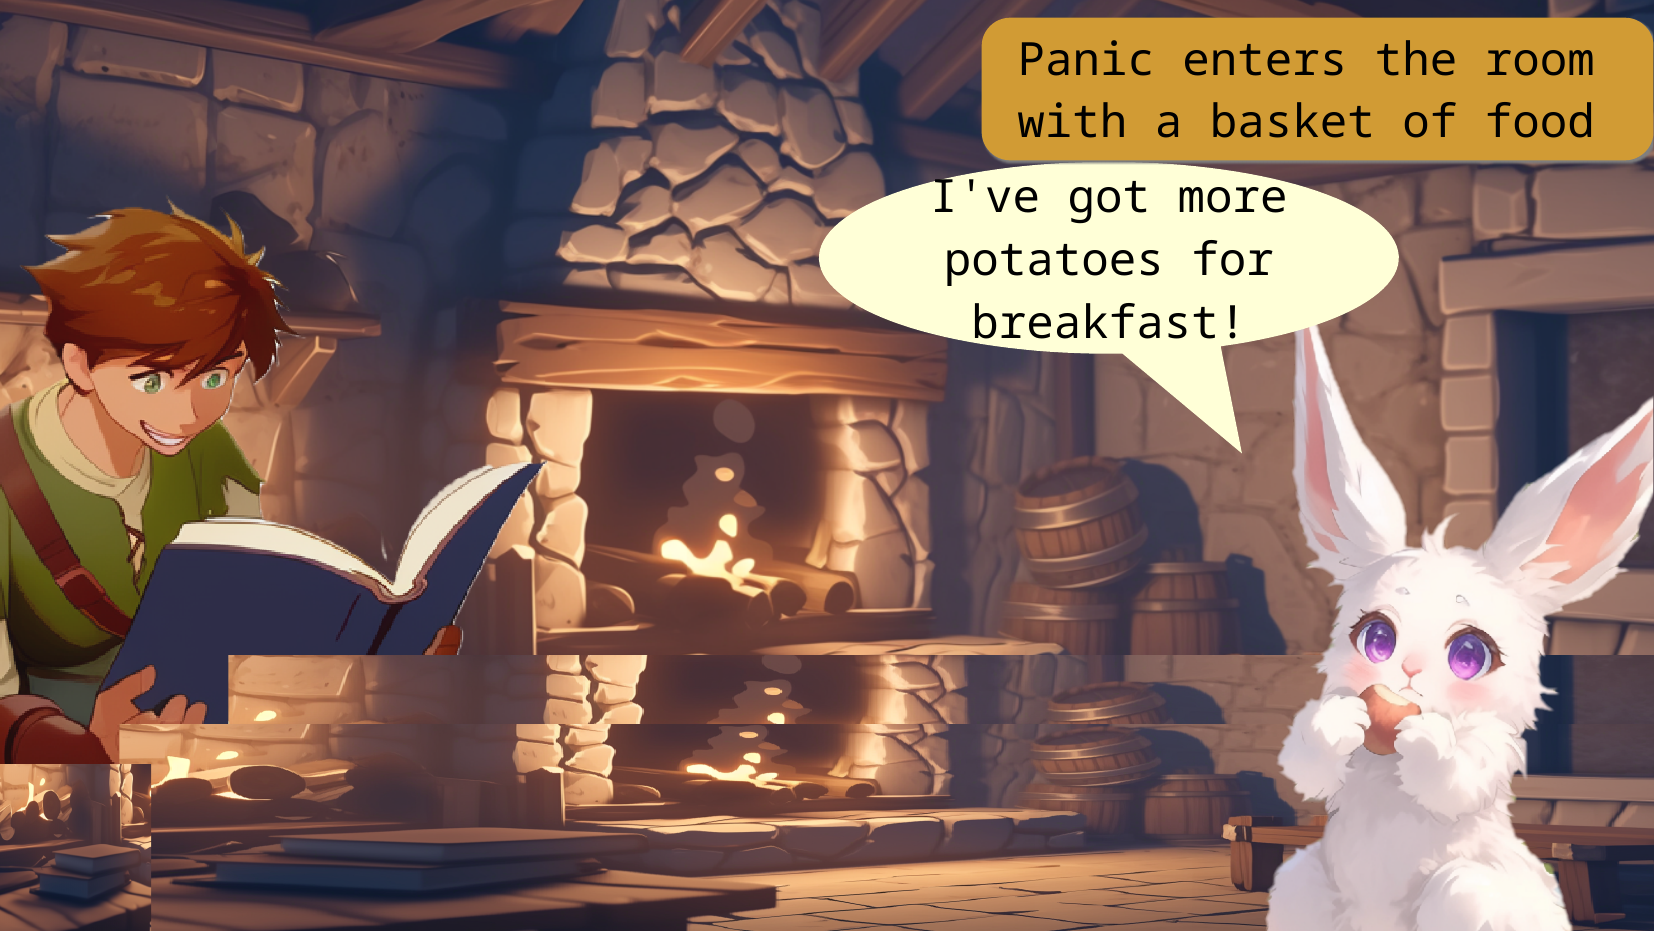

Panic enters the room
 with a basket of food
I've got more potatoes for breakfast!